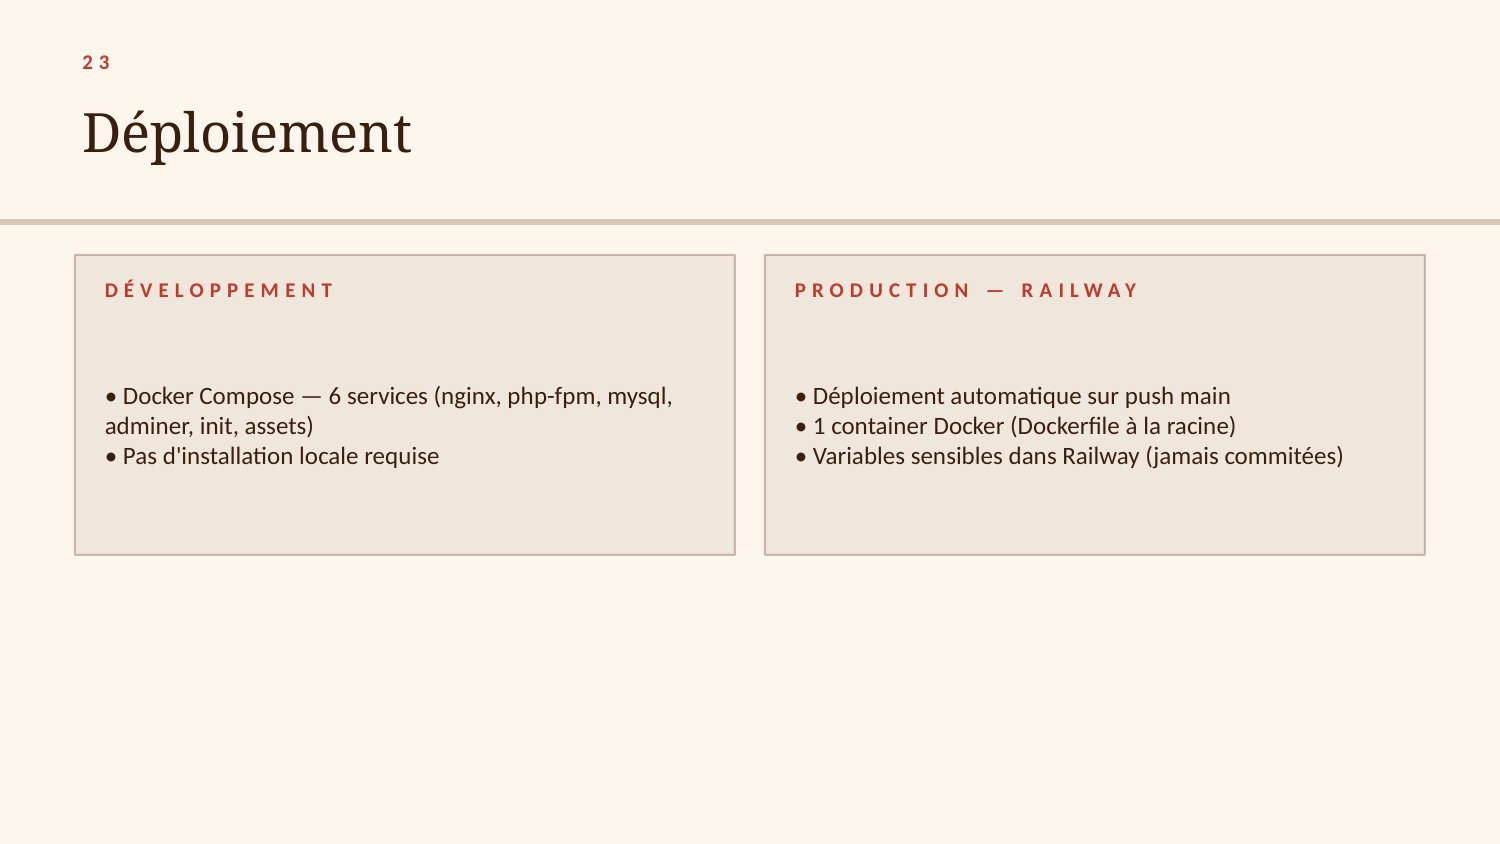

23
Déploiement
DÉVELOPPEMENT
PRODUCTION — RAILWAY
• Docker Compose — 6 services (nginx, php-fpm, mysql, adminer, init, assets)
• Pas d'installation locale requise
• Déploiement automatique sur push main
• 1 container Docker (Dockerfile à la racine)
• Variables sensibles dans Railway (jamais commitées)